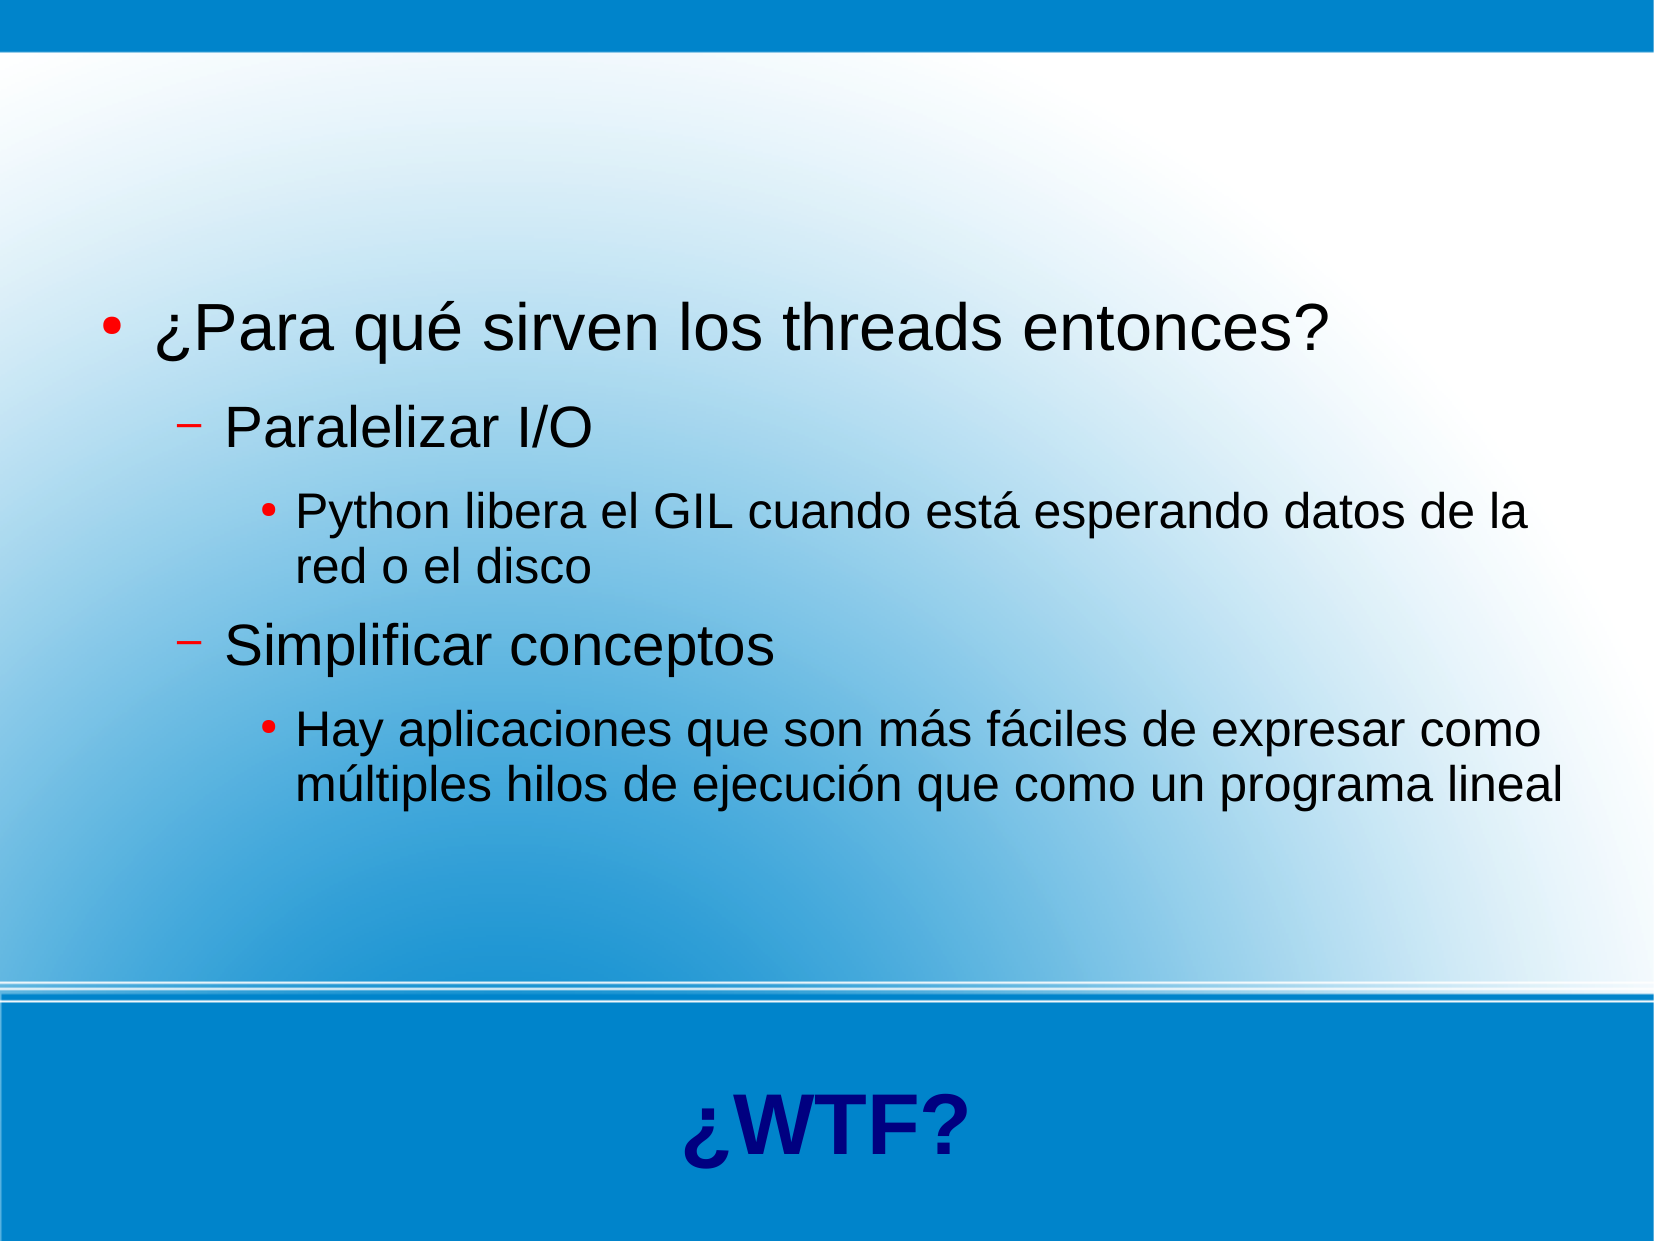

¿Para qué sirven los threads entonces?
Paralelizar I/O
Python libera el GIL cuando está esperando datos de la red o el disco
Simplificar conceptos
Hay aplicaciones que son más fáciles de expresar como múltiples hilos de ejecución que como un programa lineal
# ¿WTF?